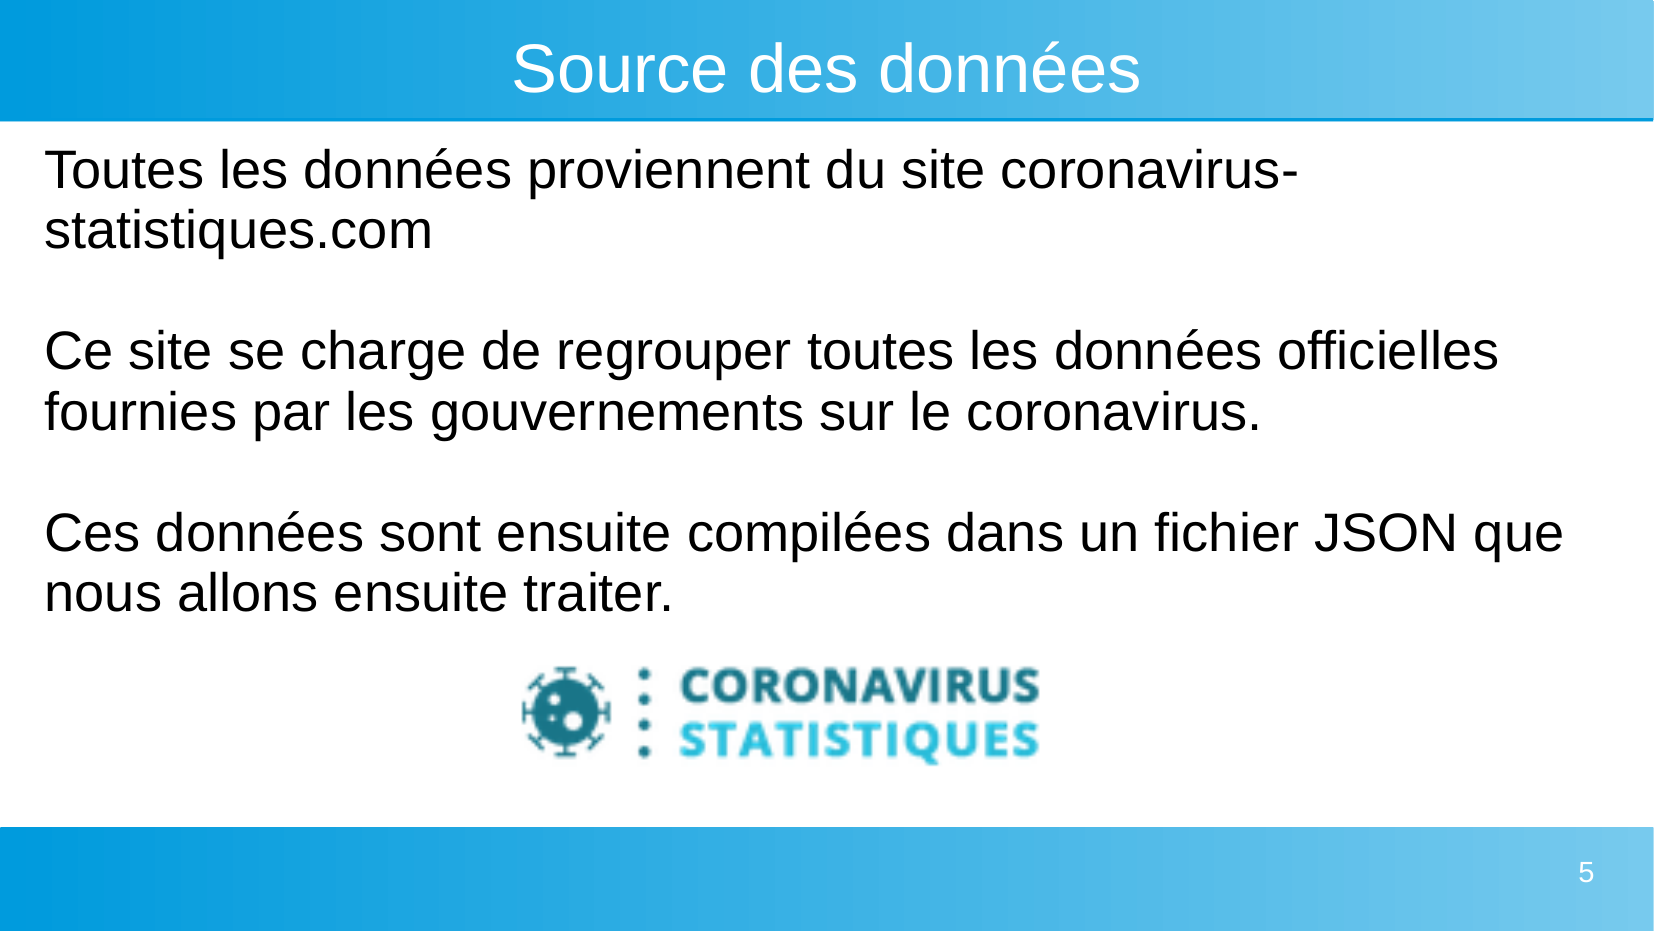

# Source des données
Toutes les données proviennent du site coronavirus-statistiques.com
Ce site se charge de regrouper toutes les données officielles fournies par les gouvernements sur le coronavirus.
Ces données sont ensuite compilées dans un fichier JSON que nous allons ensuite traiter.
5